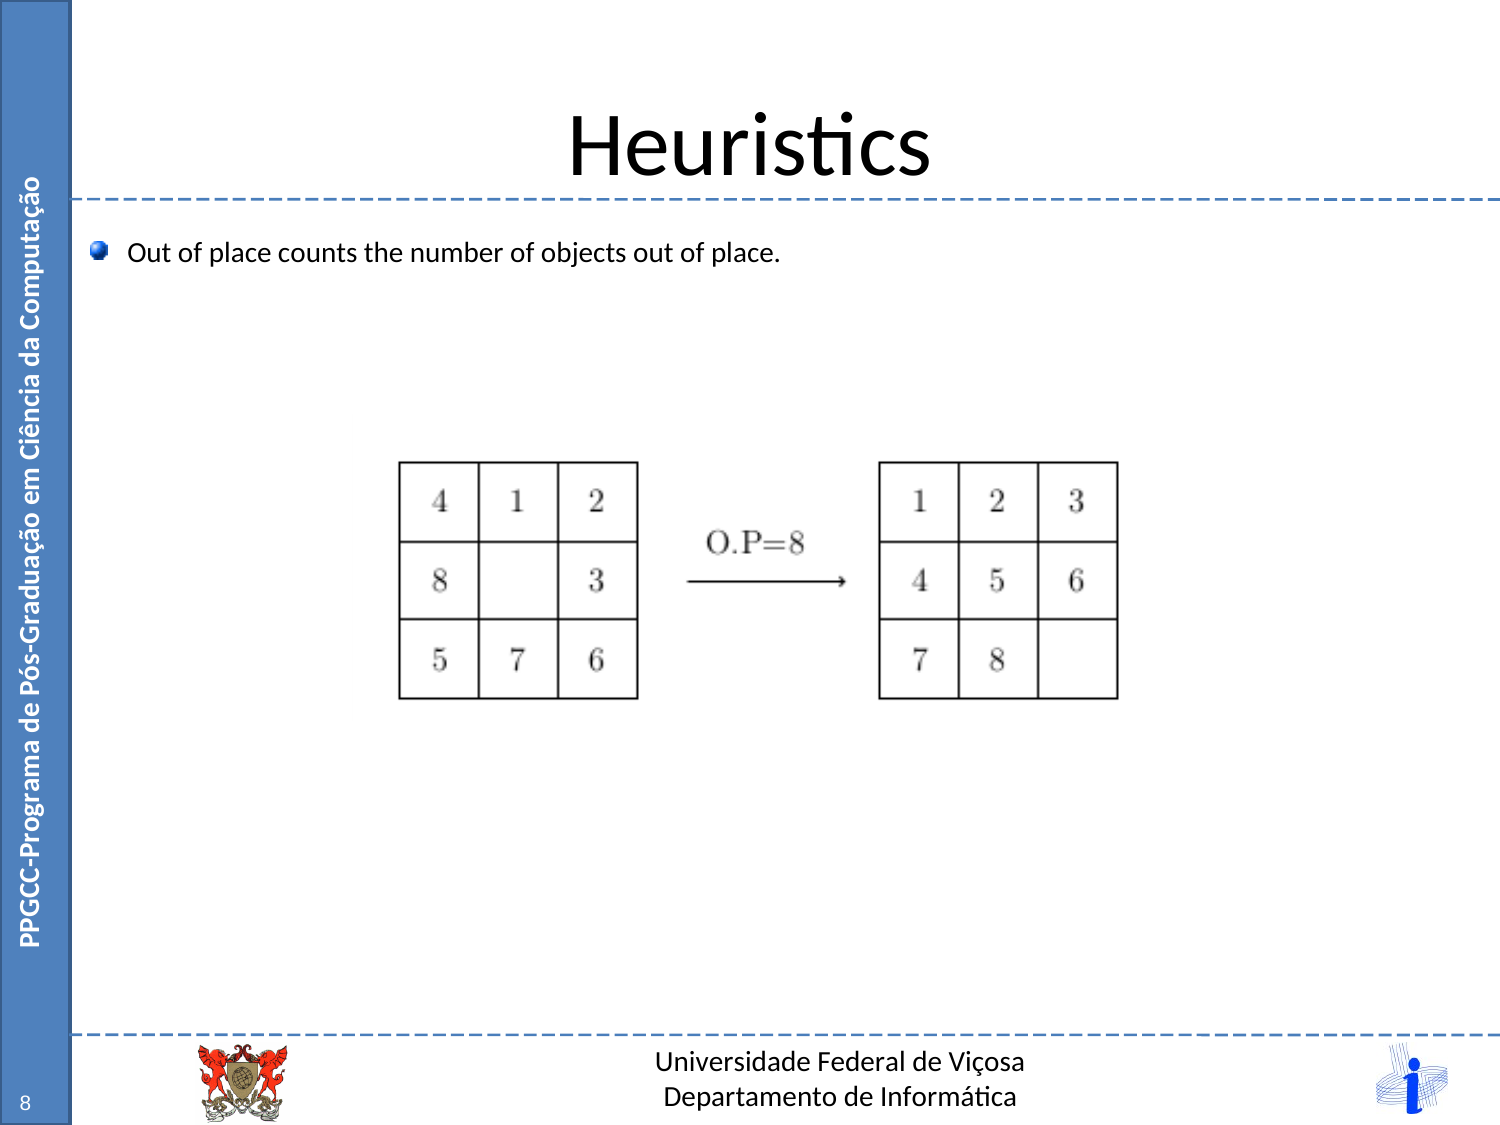

Heuristics
 Out of place counts the number of objects out of place.
PPGCC-Programa de Pós-Graduação em Ciência da Computação
Universidade Federal de Viçosa
Departamento de Informática